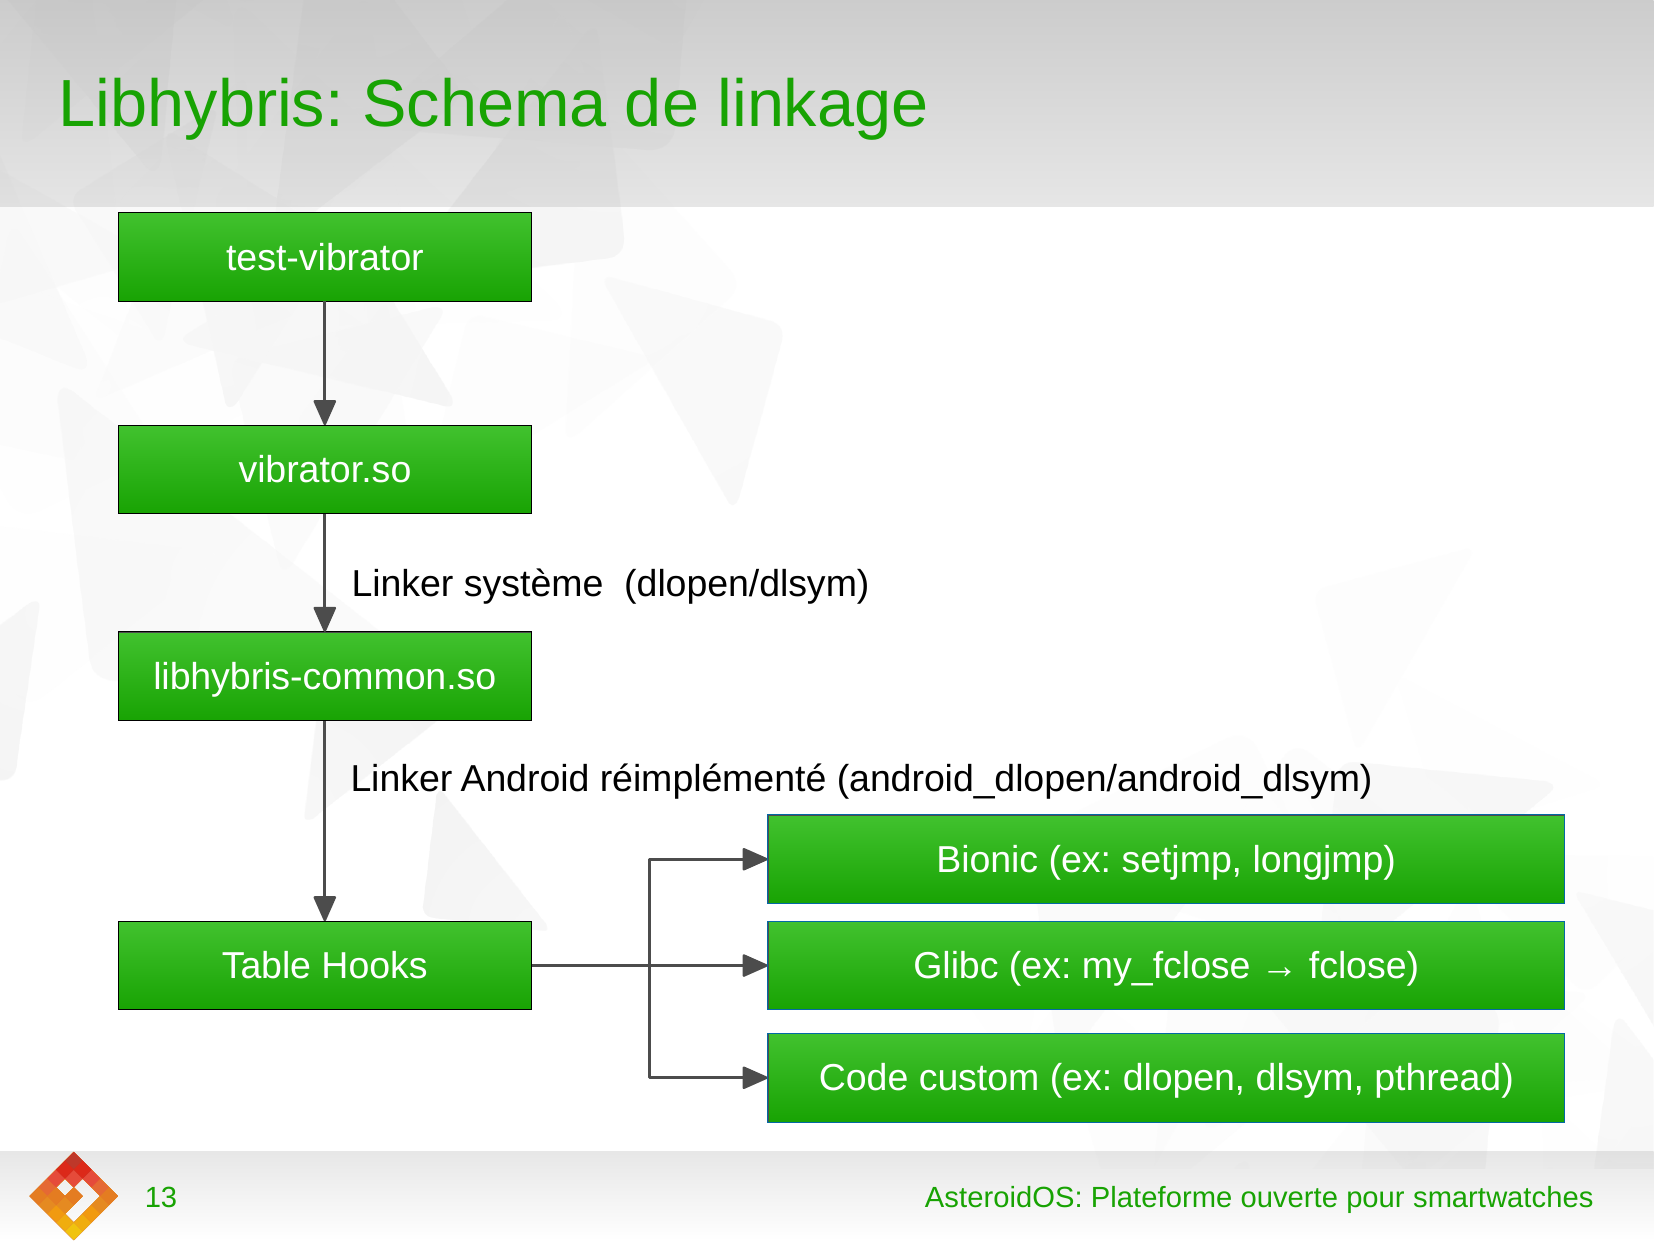

# Libhybris: Schema de linkage
test-vibrator
vibrator.so
 Linker système (dlopen/dlsym)
libhybris-common.so
 Linker Android réimplémenté (android_dlopen/android_dlsym)
Bionic (ex: setjmp, longjmp)
Table Hooks
Glibc (ex: my_fclose → fclose)
Code custom (ex: dlopen, dlsym, pthread)
13
AsteroidOS: Plateforme ouverte pour smartwatches